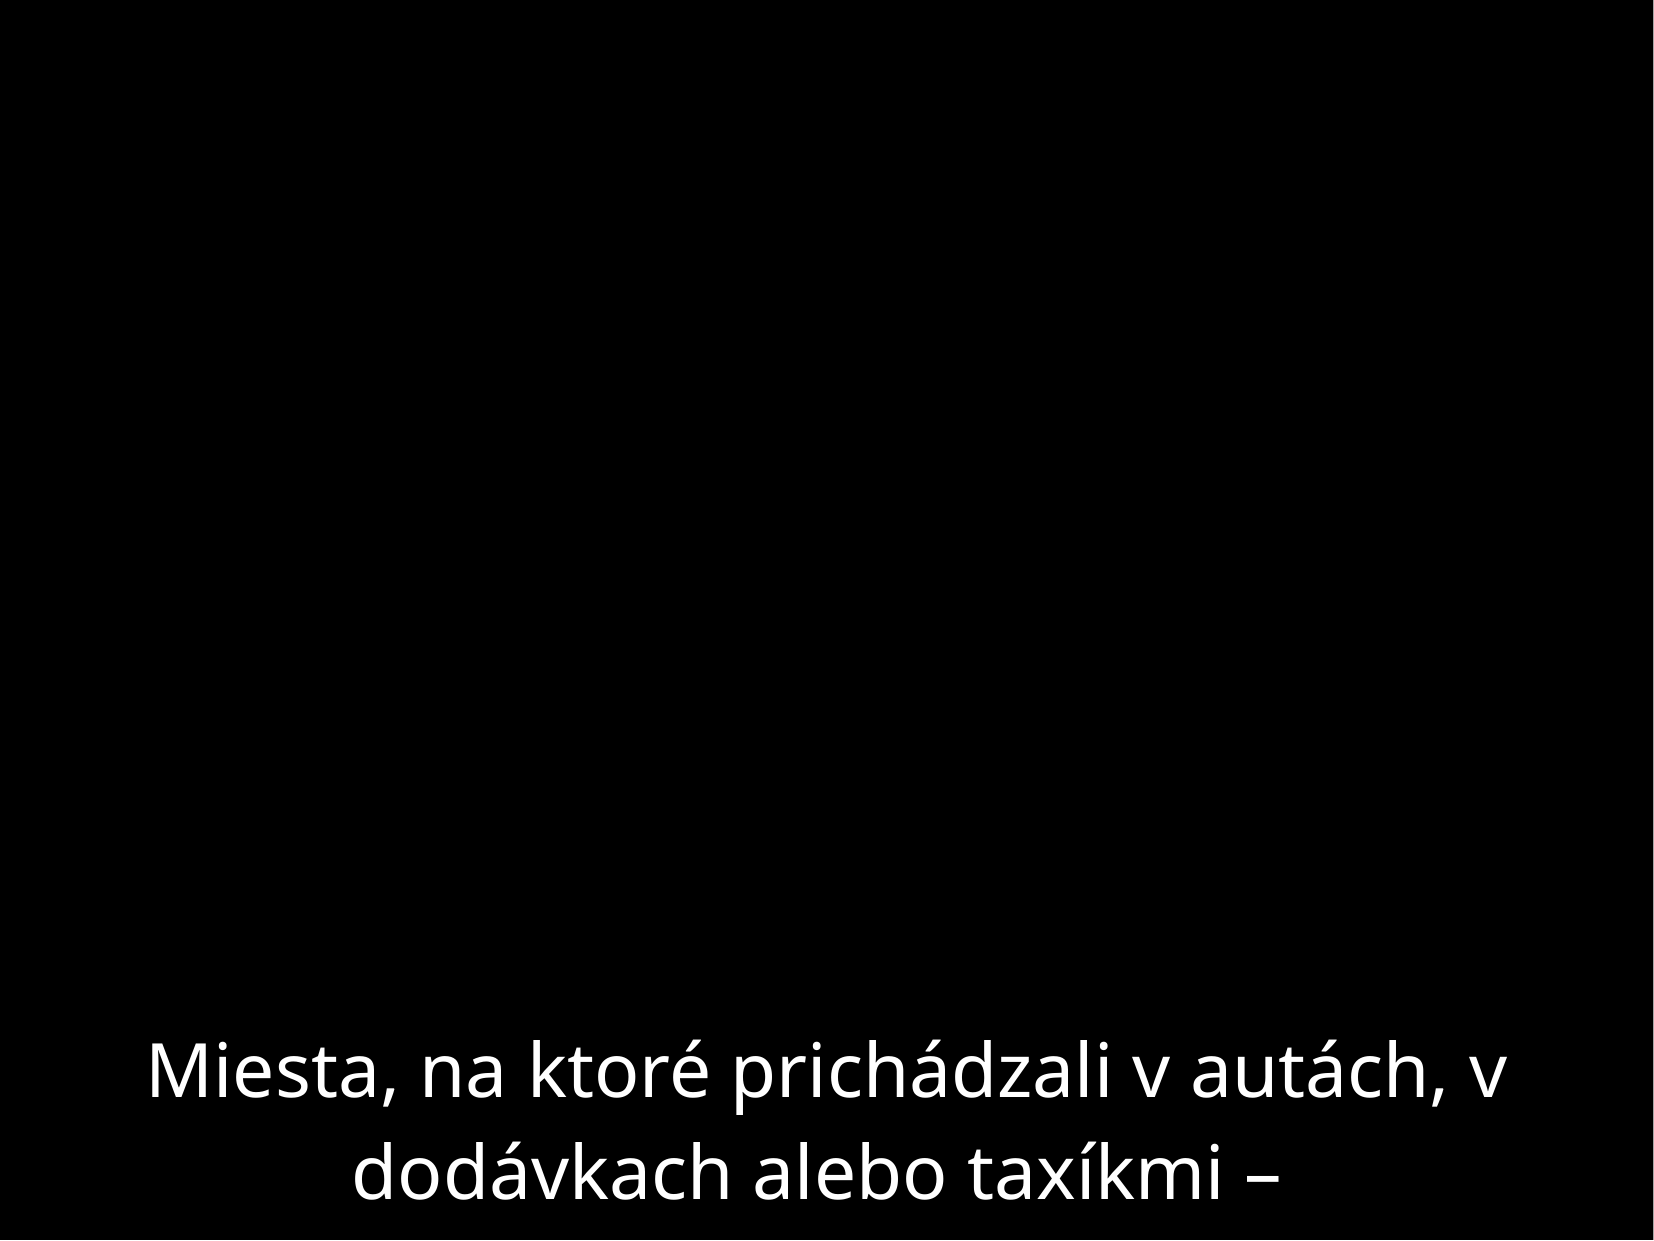

# Miesta, na ktoré prichádzali v autách, v dodávkach alebo taxíkmi –